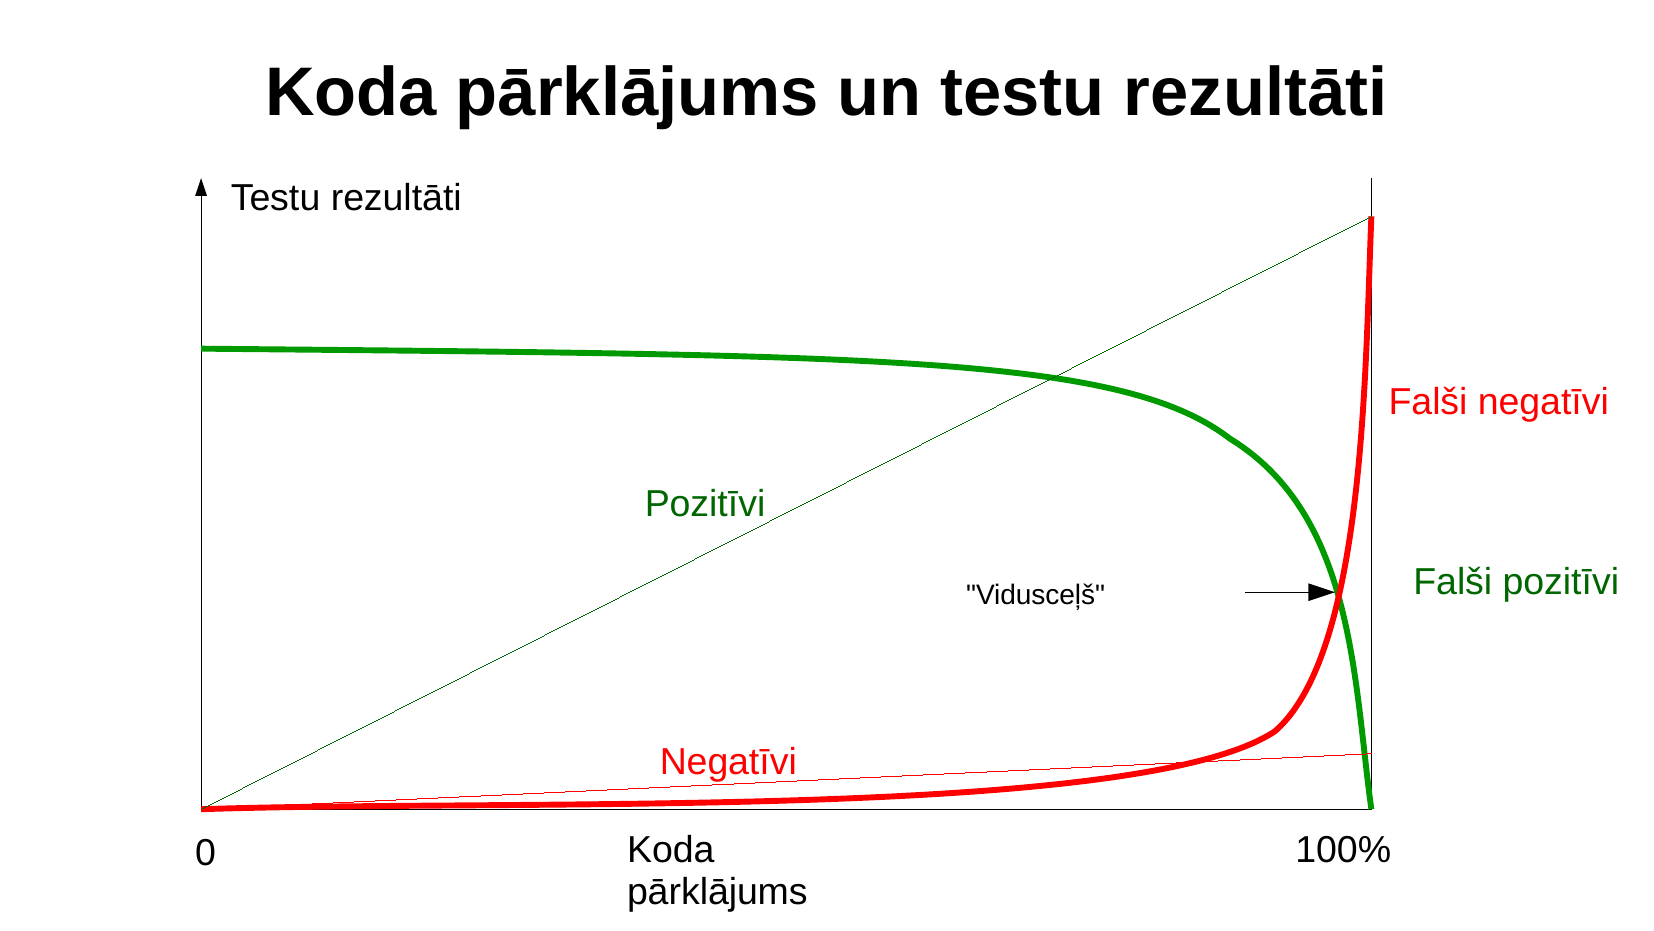

# Koda pārklājums un testu rezultāti
Testu rezultāti
Falši negatīvi
Pozitīvi
Falši pozitīvi
Negatīvi
Koda pārklājums
100%
0
"Vidusceļš"